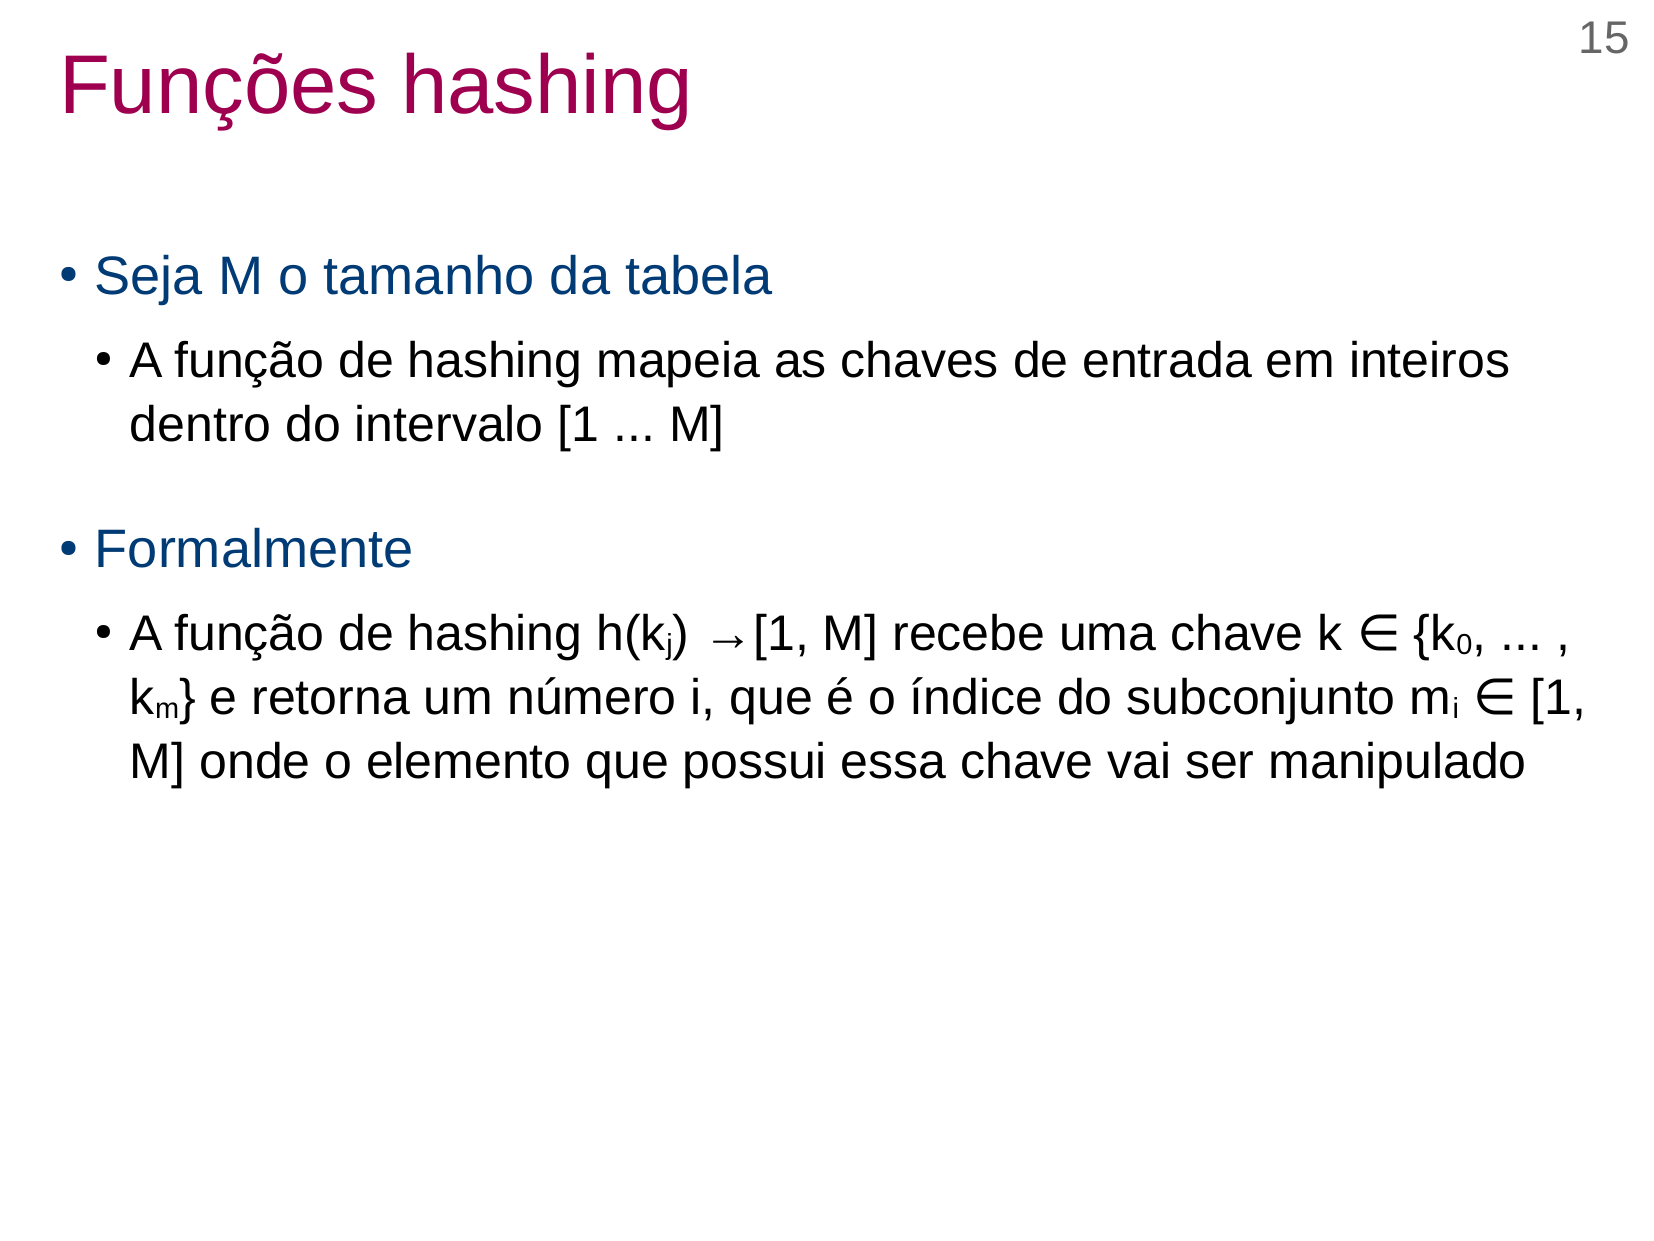

15
# Funções hashing
Seja M o tamanho da tabela
A função de hashing mapeia as chaves de entrada em inteiros dentro do intervalo [1 ... M]
Formalmente
A função de hashing h(kj) →[1, M] recebe uma chave k ∈ {k0, ... , km} e retorna um número i, que é o índice do subconjunto mi ∈ [1, M] onde o elemento que possui essa chave vai ser manipulado